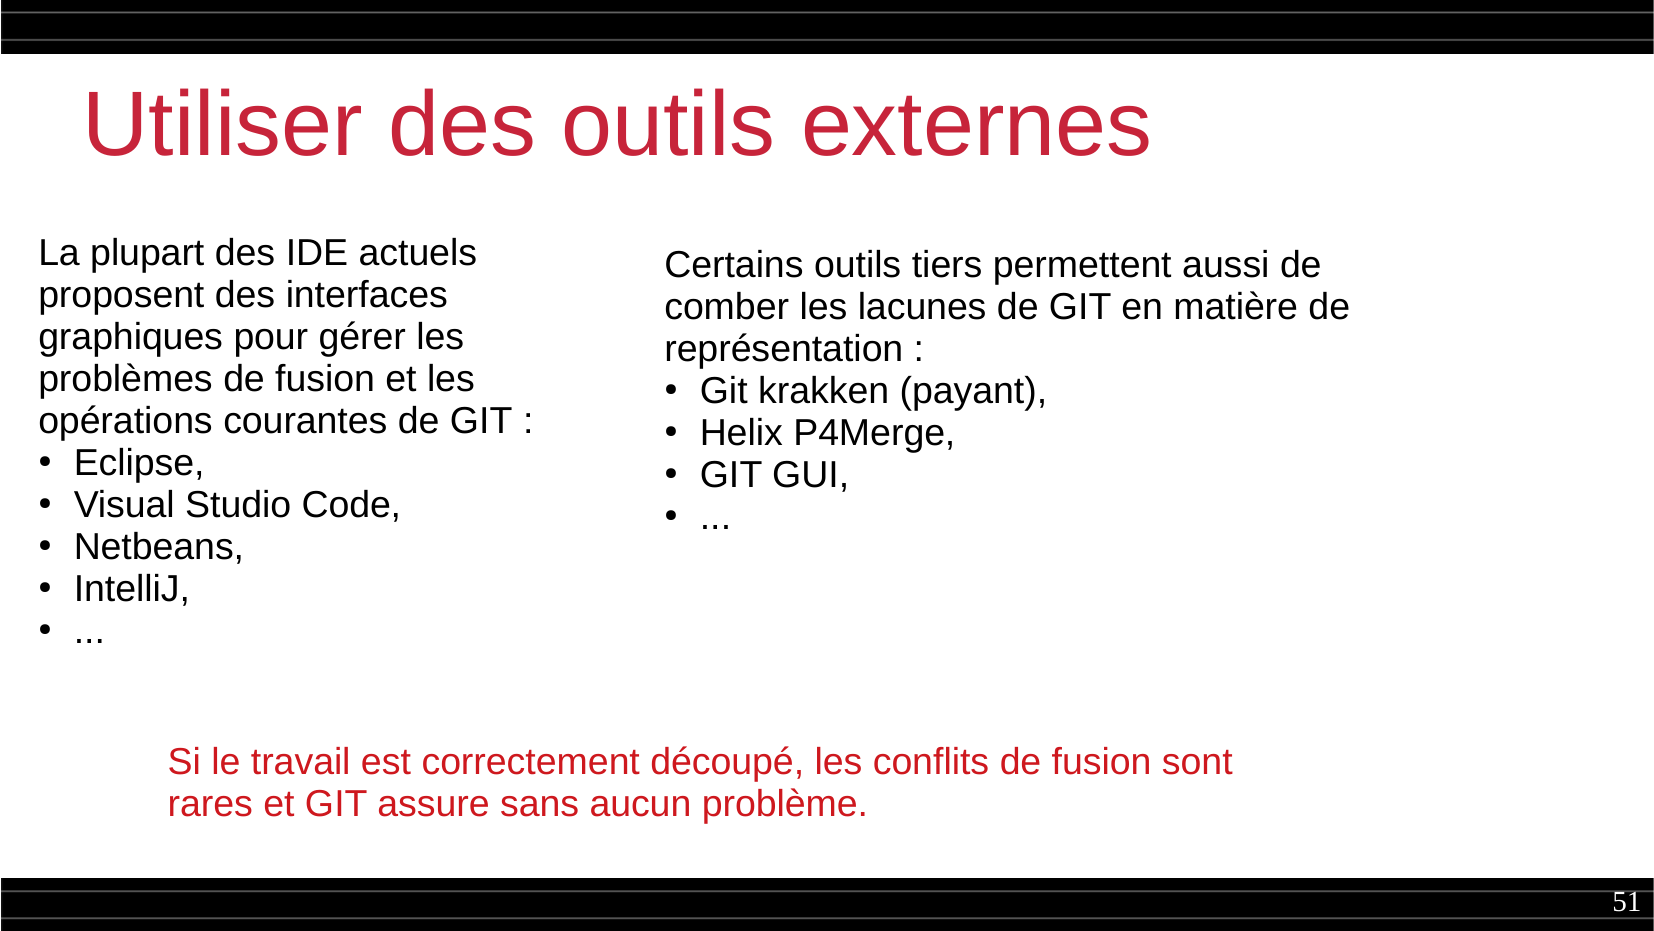

# Utiliser des outils externes
La plupart des IDE actuels proposent des interfaces graphiques pour gérer les problèmes de fusion et les opérations courantes de GIT :
Eclipse,
Visual Studio Code,
Netbeans,
IntelliJ,
...
Certains outils tiers permettent aussi de comber les lacunes de GIT en matière de représentation :
Git krakken (payant),
Helix P4Merge,
GIT GUI,
...
Si le travail est correctement découpé, les conflits de fusion sont rares et GIT assure sans aucun problème.